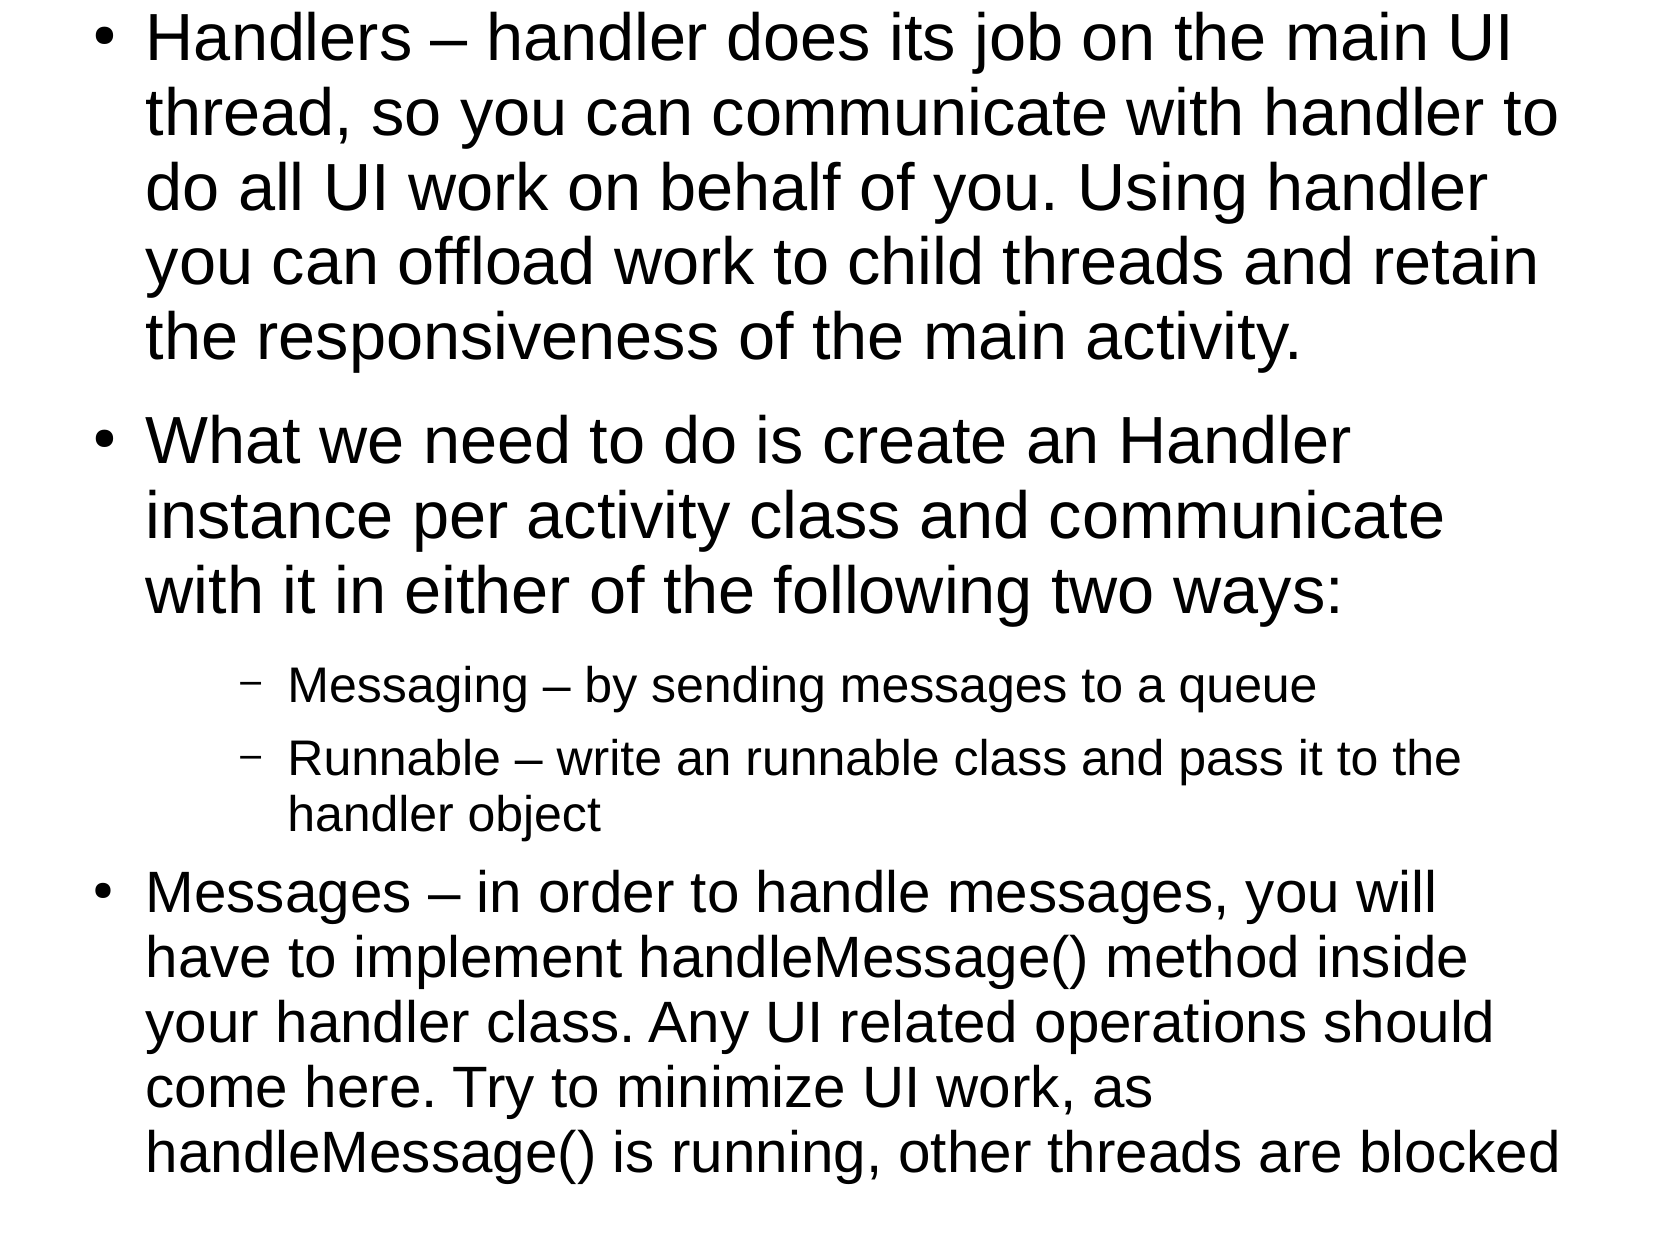

# Handlers – handler does its job on the main UI thread, so you can communicate with handler to do all UI work on behalf of you. Using handler you can offload work to child threads and retain the responsiveness of the main activity.
What we need to do is create an Handler instance per activity class and communicate with it in either of the following two ways:
Messaging – by sending messages to a queue
Runnable – write an runnable class and pass it to the handler object
Messages – in order to handle messages, you will have to implement handleMessage() method inside your handler class. Any UI related operations should come here. Try to minimize UI work, as handleMessage() is running, other threads are blocked